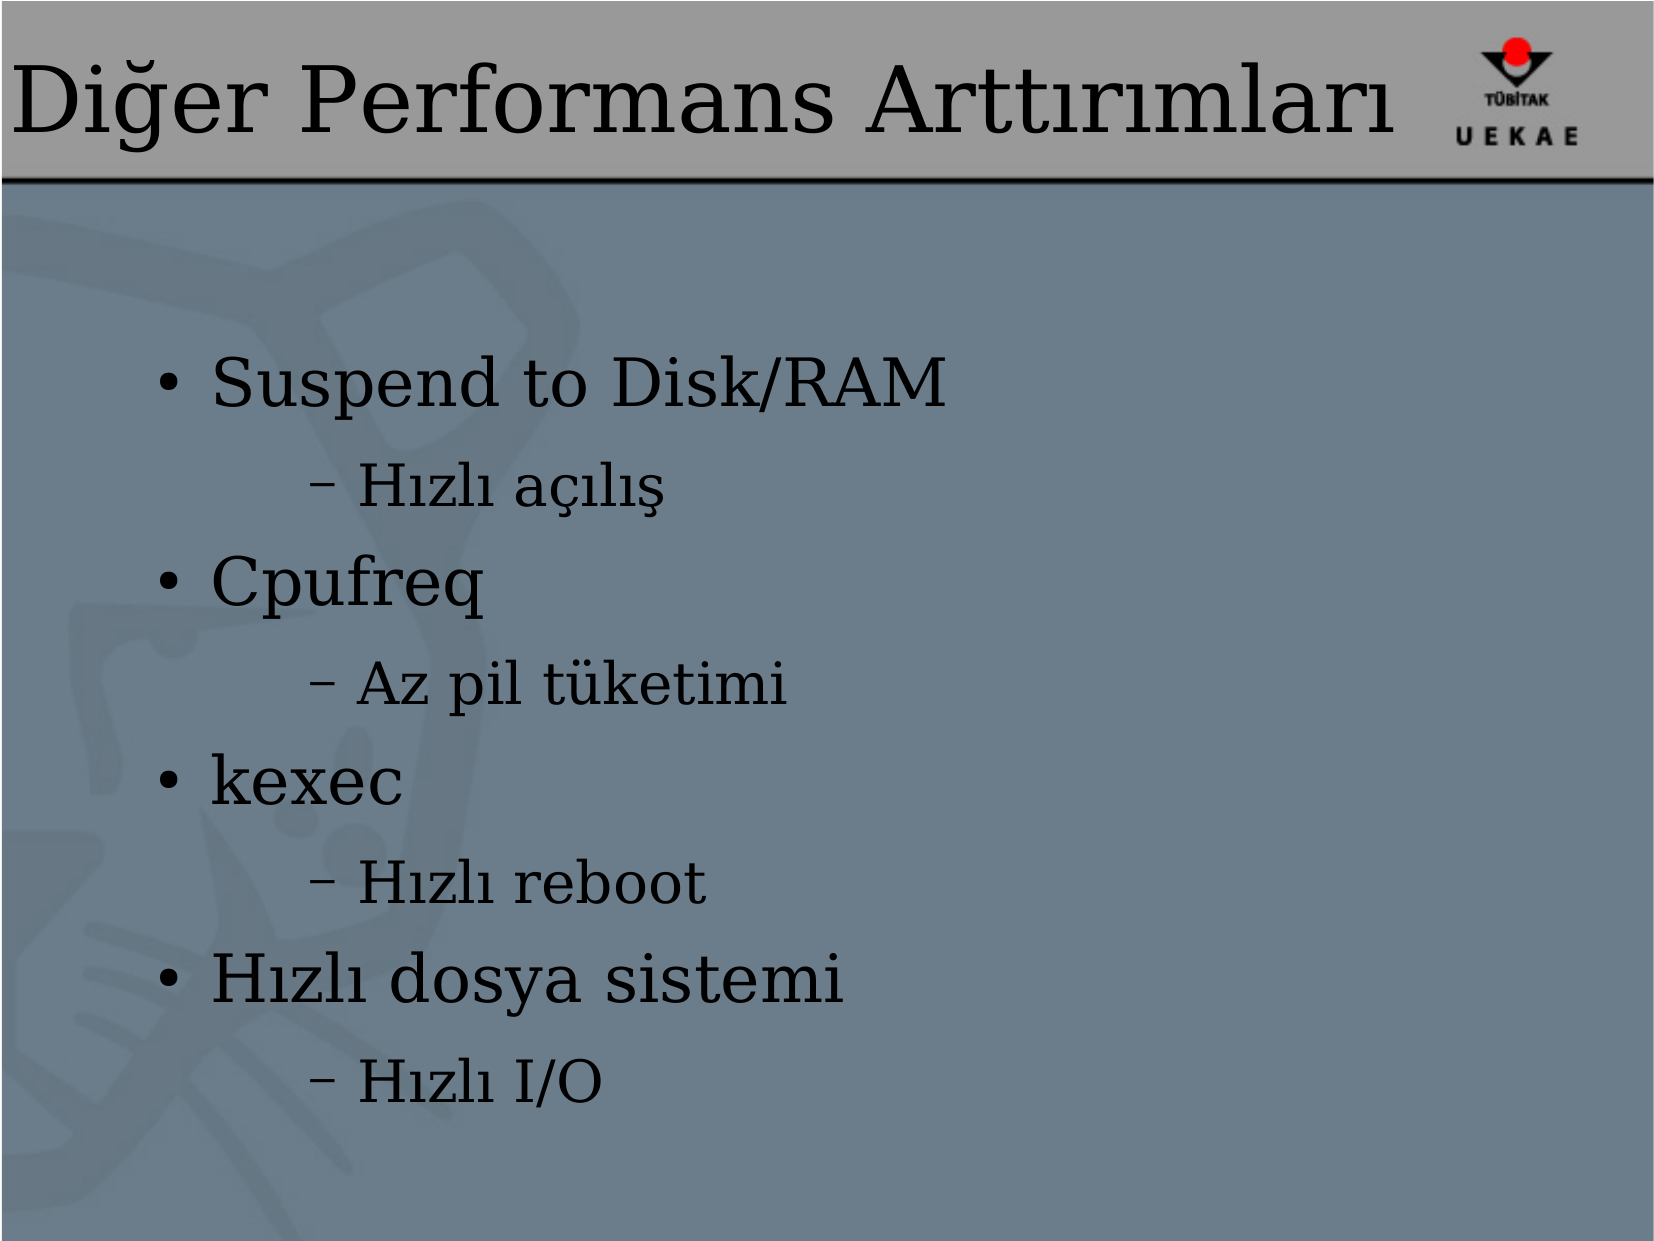

# Diğer Performans Arttırımları
Suspend to Disk/RAM
Hızlı açılış
Cpufreq
Az pil tüketimi
kexec
Hızlı reboot
Hızlı dosya sistemi
Hızlı I/O